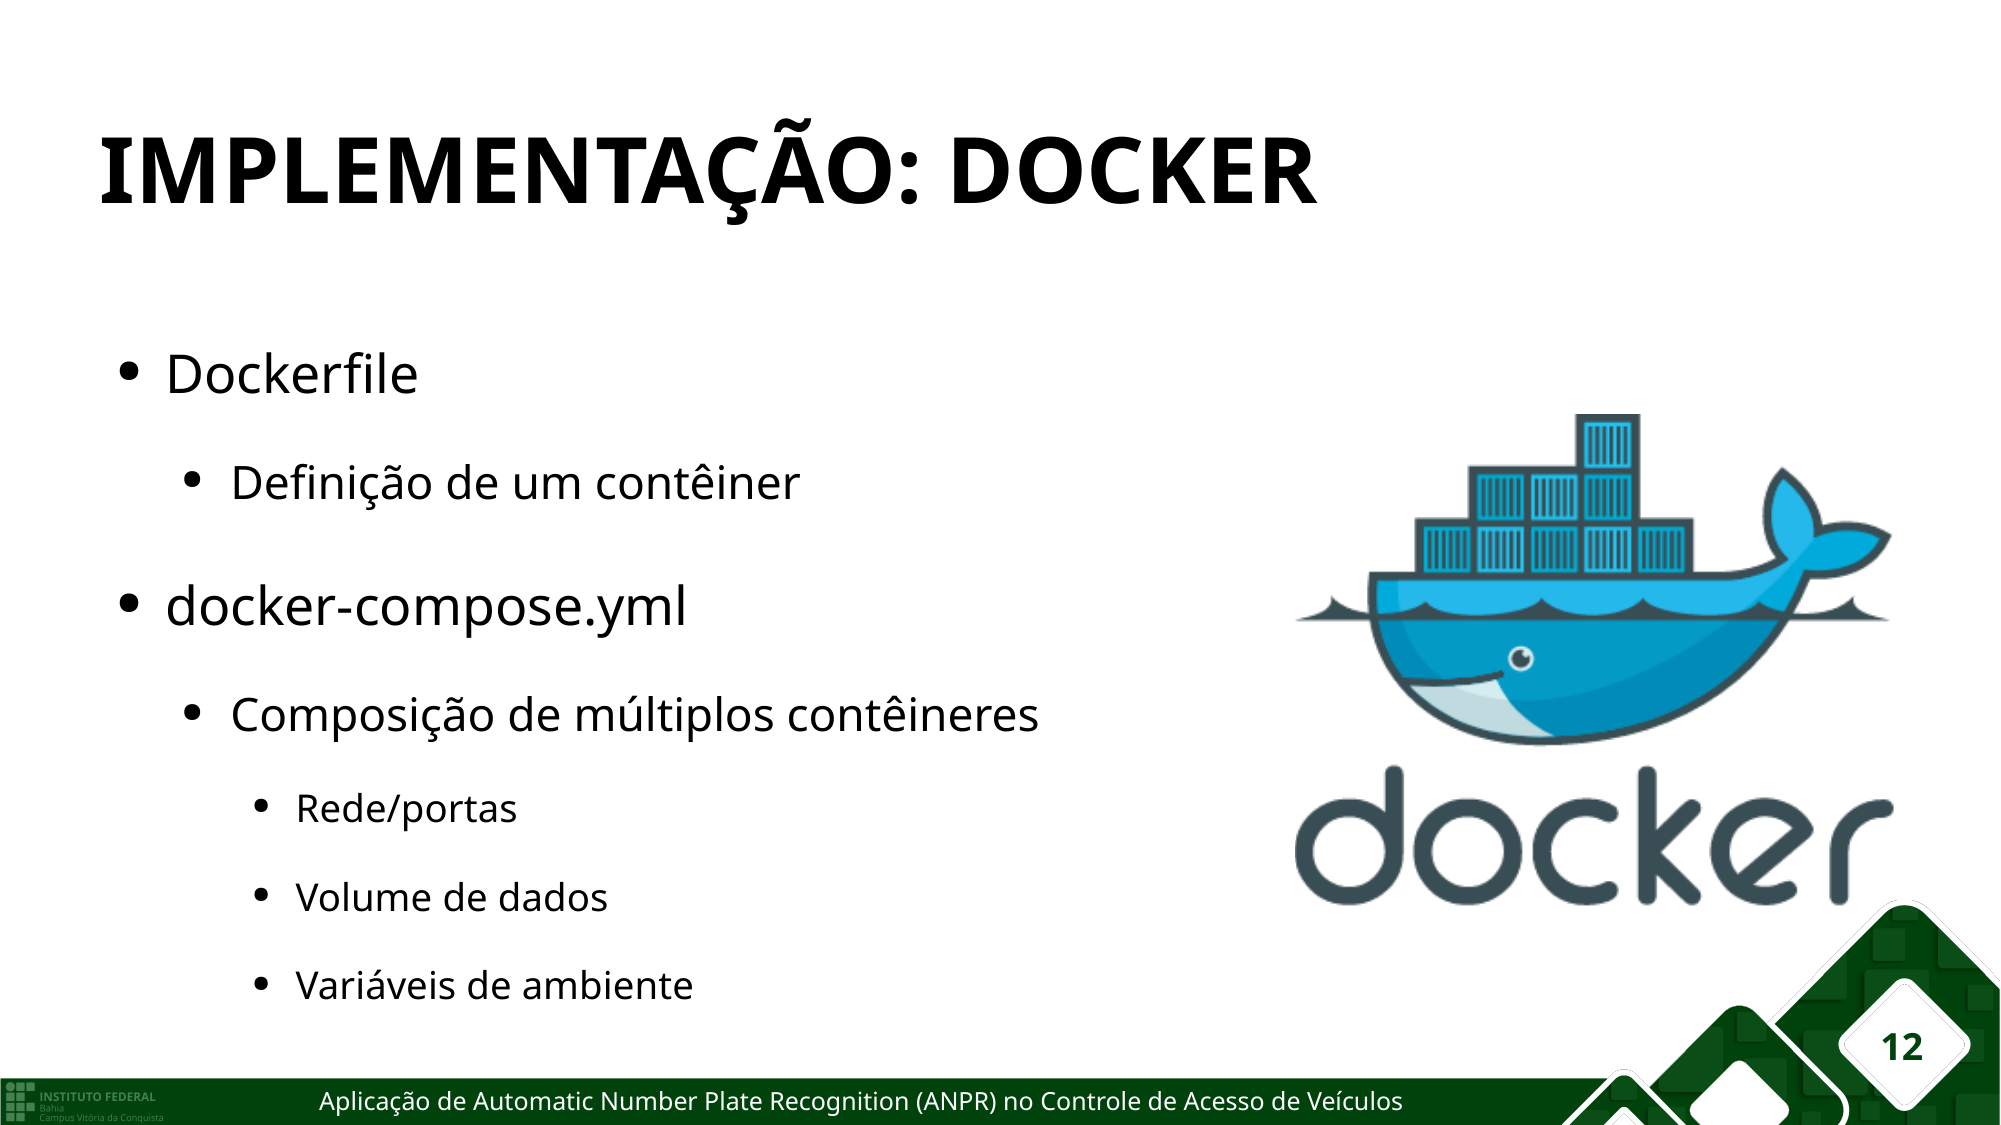

# IMPLEMENTAÇÃO: DOCKER
Dockerfile
Definição de um contêiner
docker-compose.yml
Composição de múltiplos contêineres
Rede/portas
Volume de dados
Variáveis de ambiente